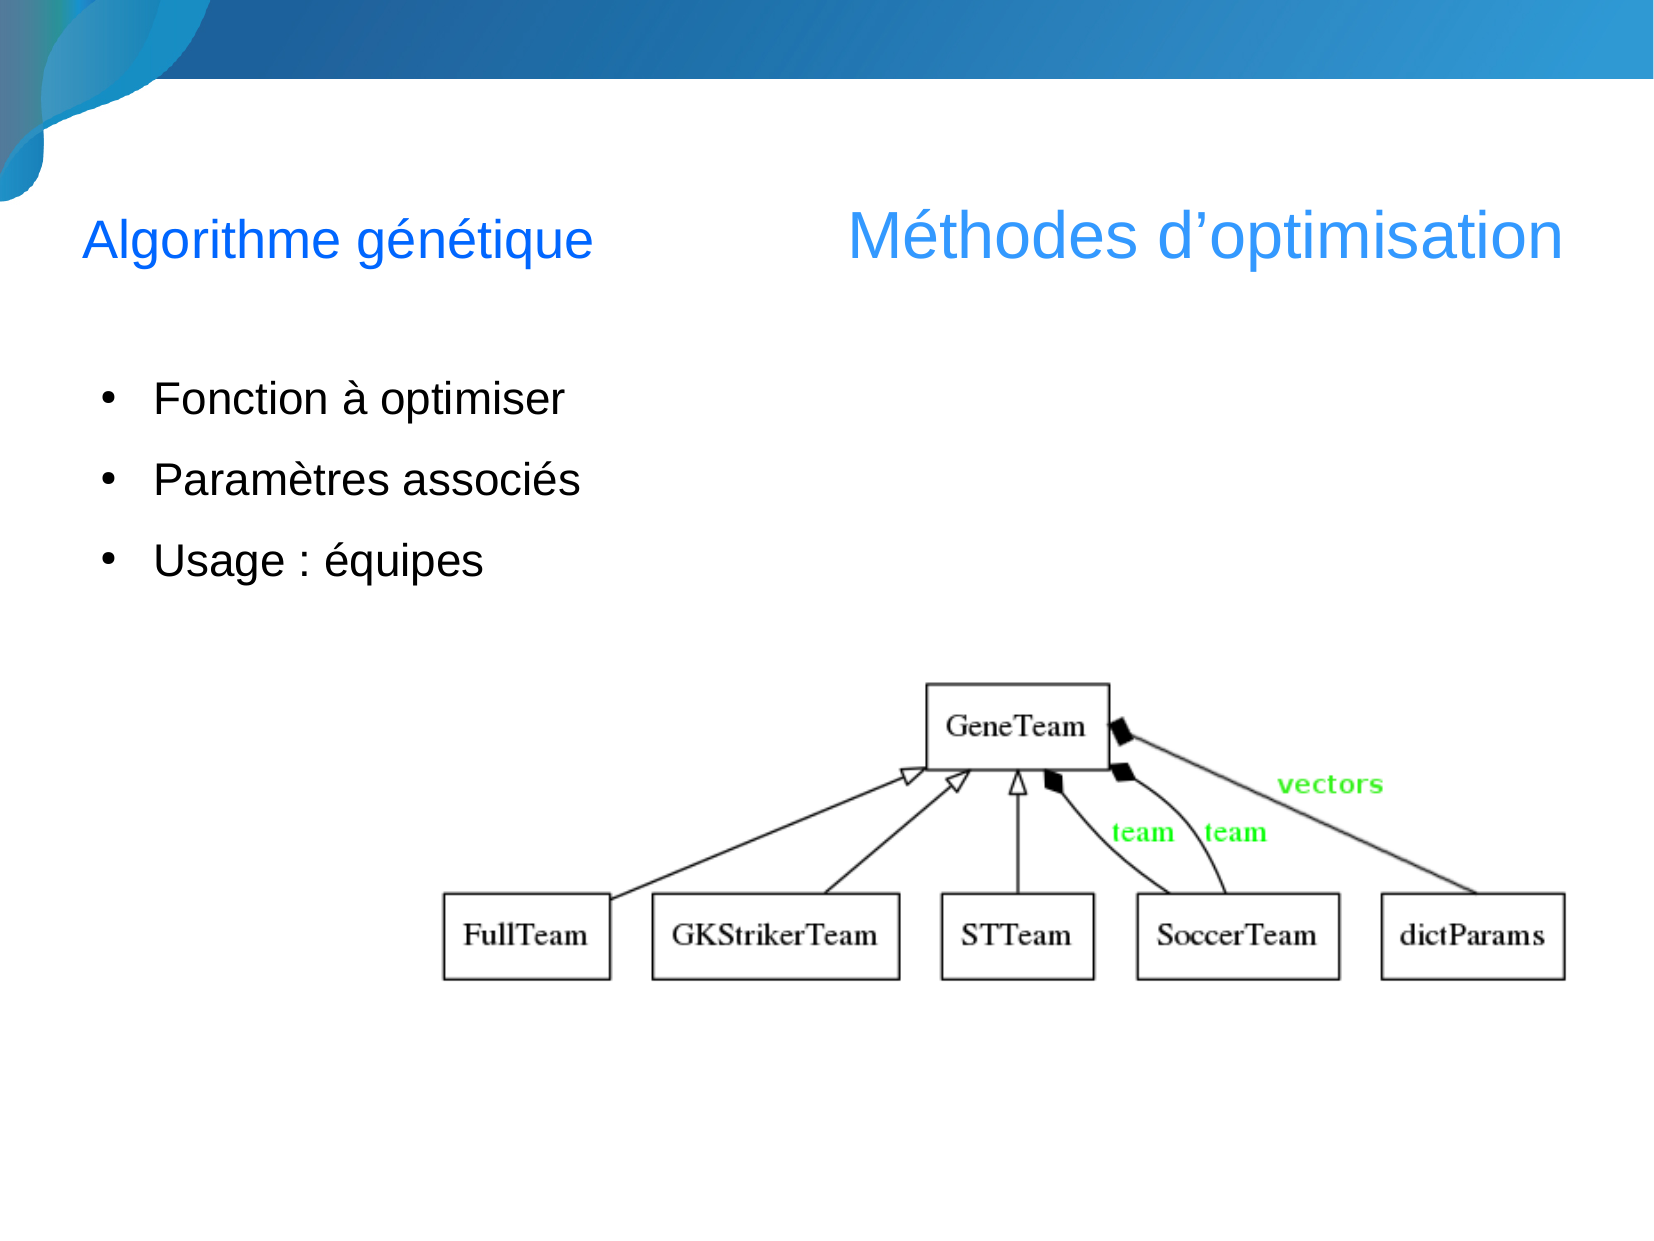

# Algorithme génétique Méthodes d’optimisation
Fonction à optimiser
Paramètres associés
Usage : équipes